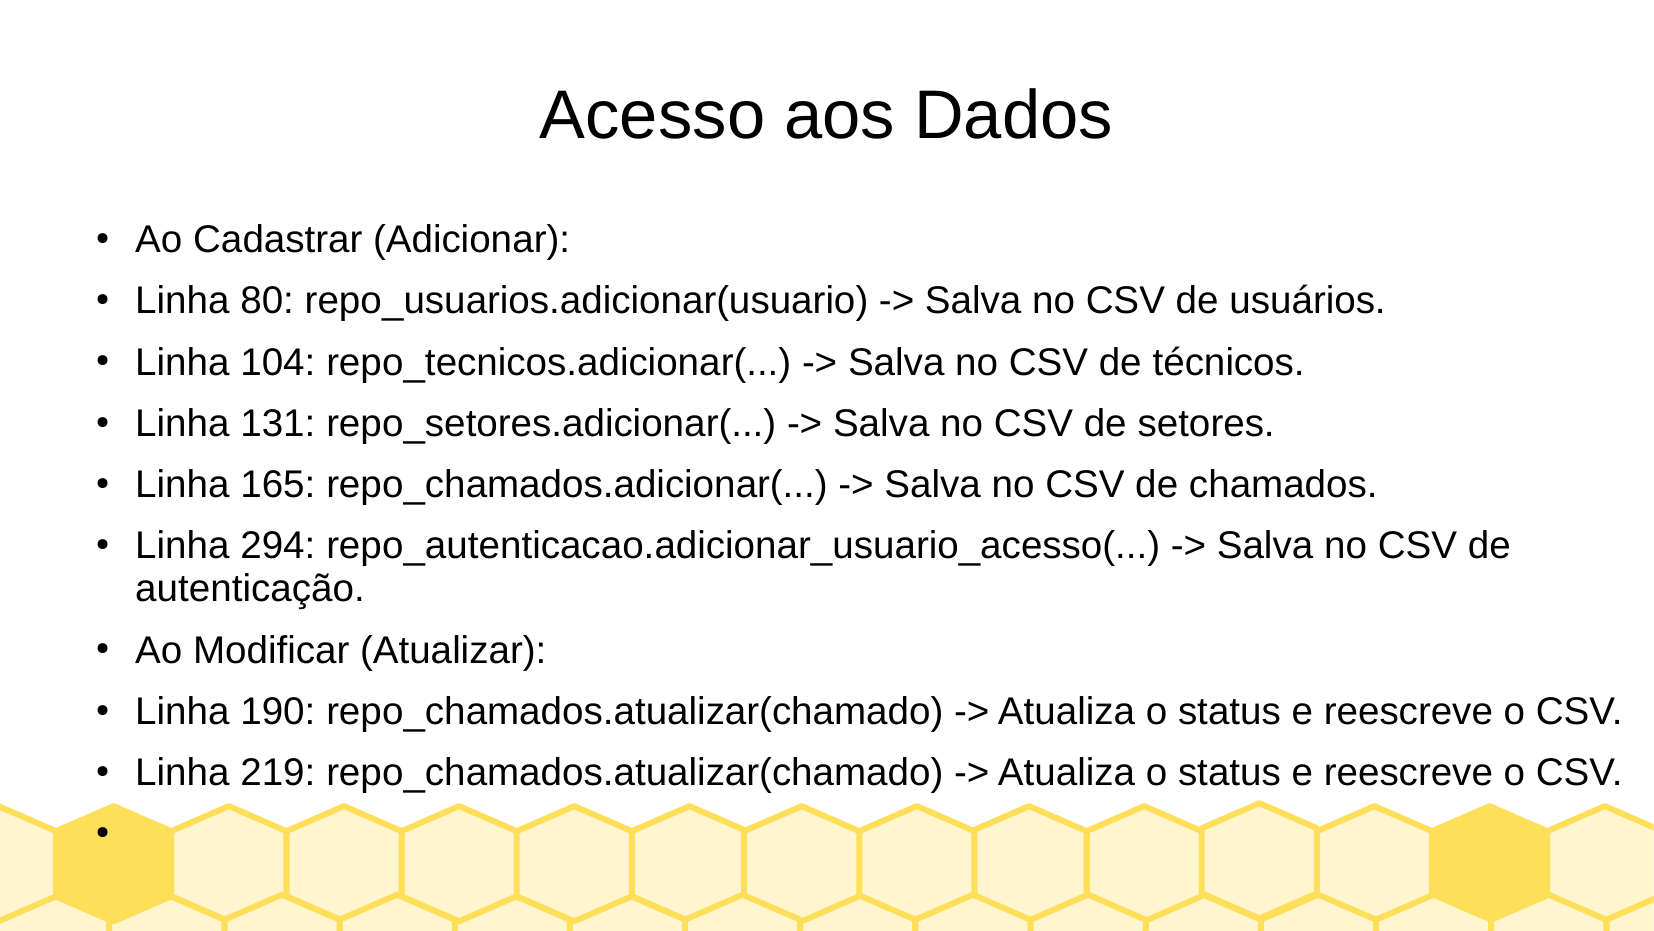

# Acesso aos Dados
Ao Cadastrar (Adicionar):
Linha 80: repo_usuarios.adicionar(usuario) -> Salva no CSV de usuários.
Linha 104: repo_tecnicos.adicionar(...) -> Salva no CSV de técnicos.
Linha 131: repo_setores.adicionar(...) -> Salva no CSV de setores.
Linha 165: repo_chamados.adicionar(...) -> Salva no CSV de chamados.
Linha 294: repo_autenticacao.adicionar_usuario_acesso(...) -> Salva no CSV de autenticação.
Ao Modificar (Atualizar):
Linha 190: repo_chamados.atualizar(chamado) -> Atualiza o status e reescreve o CSV.
Linha 219: repo_chamados.atualizar(chamado) -> Atualiza o status e reescreve o CSV.